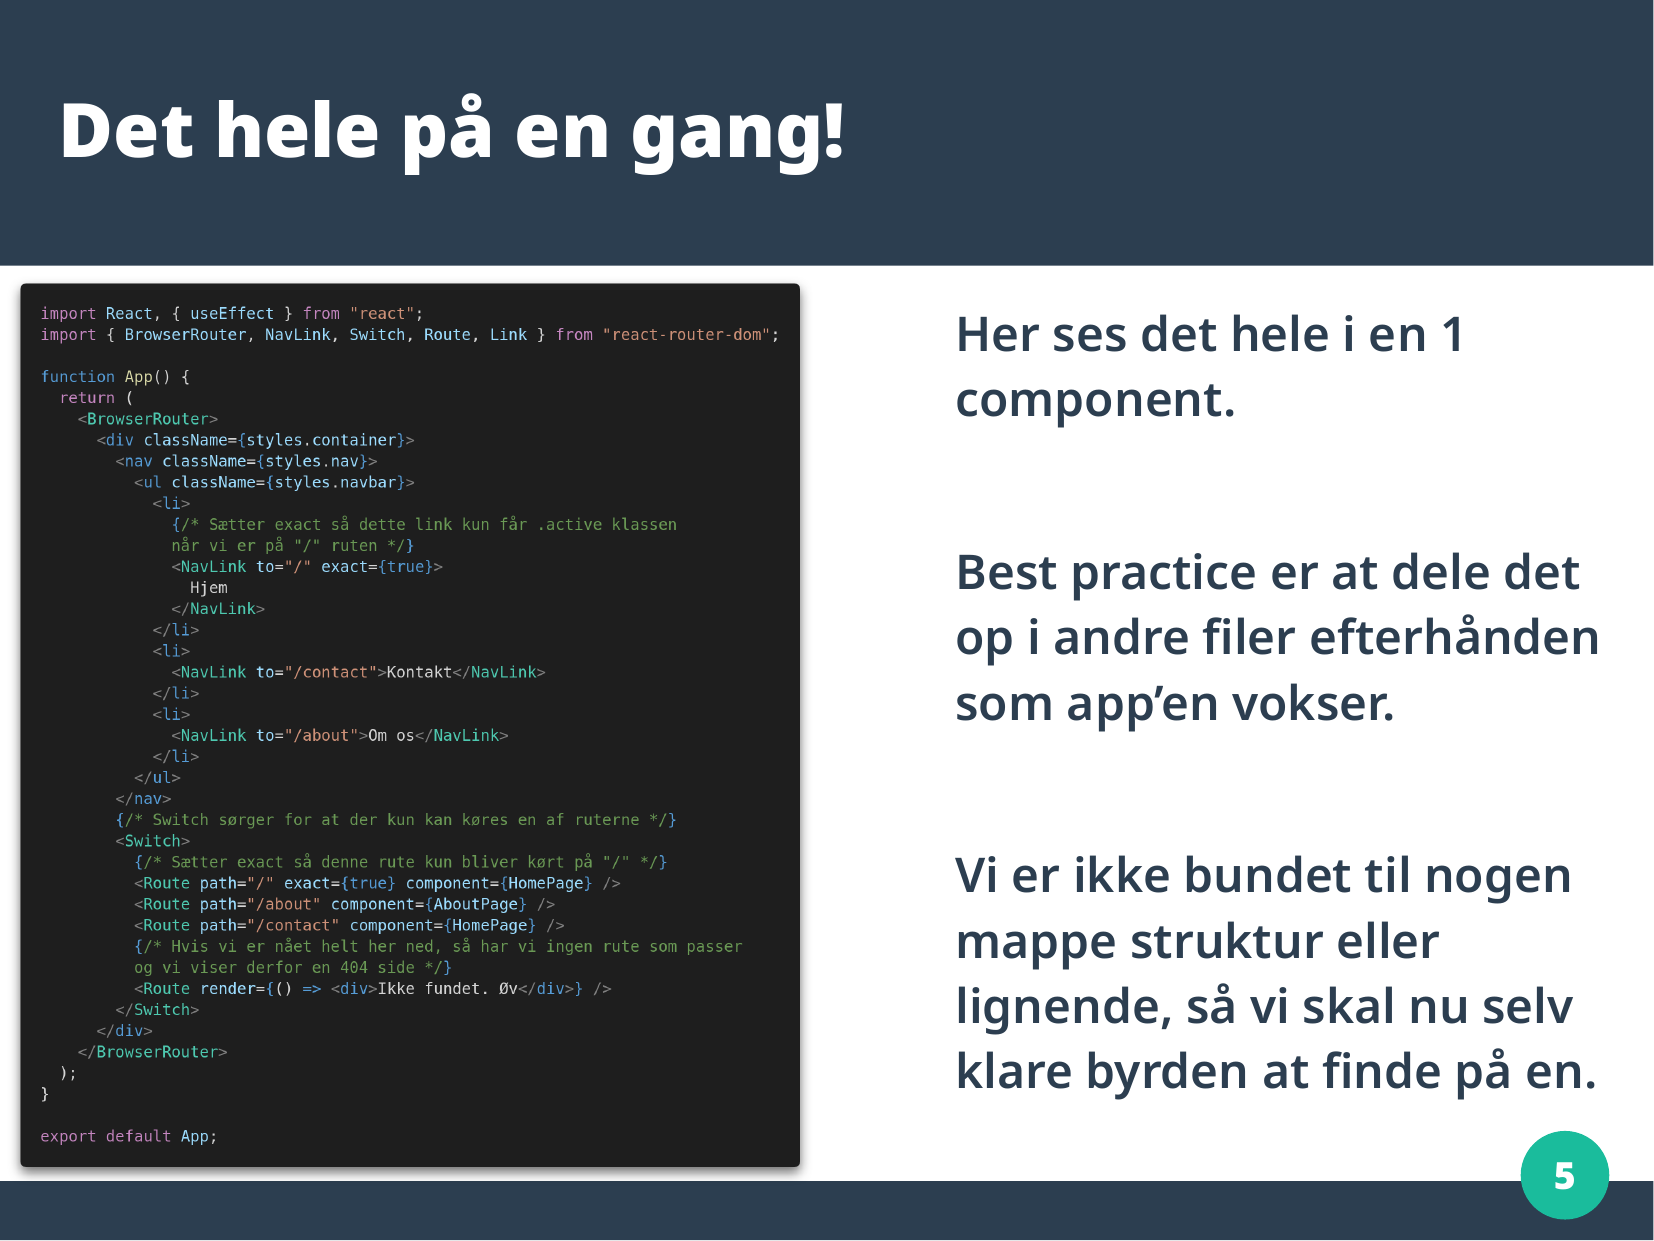

# Det hele på en gang!
Her ses det hele i en 1 component.
Best practice er at dele det op i andre filer efterhånden som app’en vokser.
Vi er ikke bundet til nogen mappe struktur eller lignende, så vi skal nu selv klare byrden at finde på en.
5